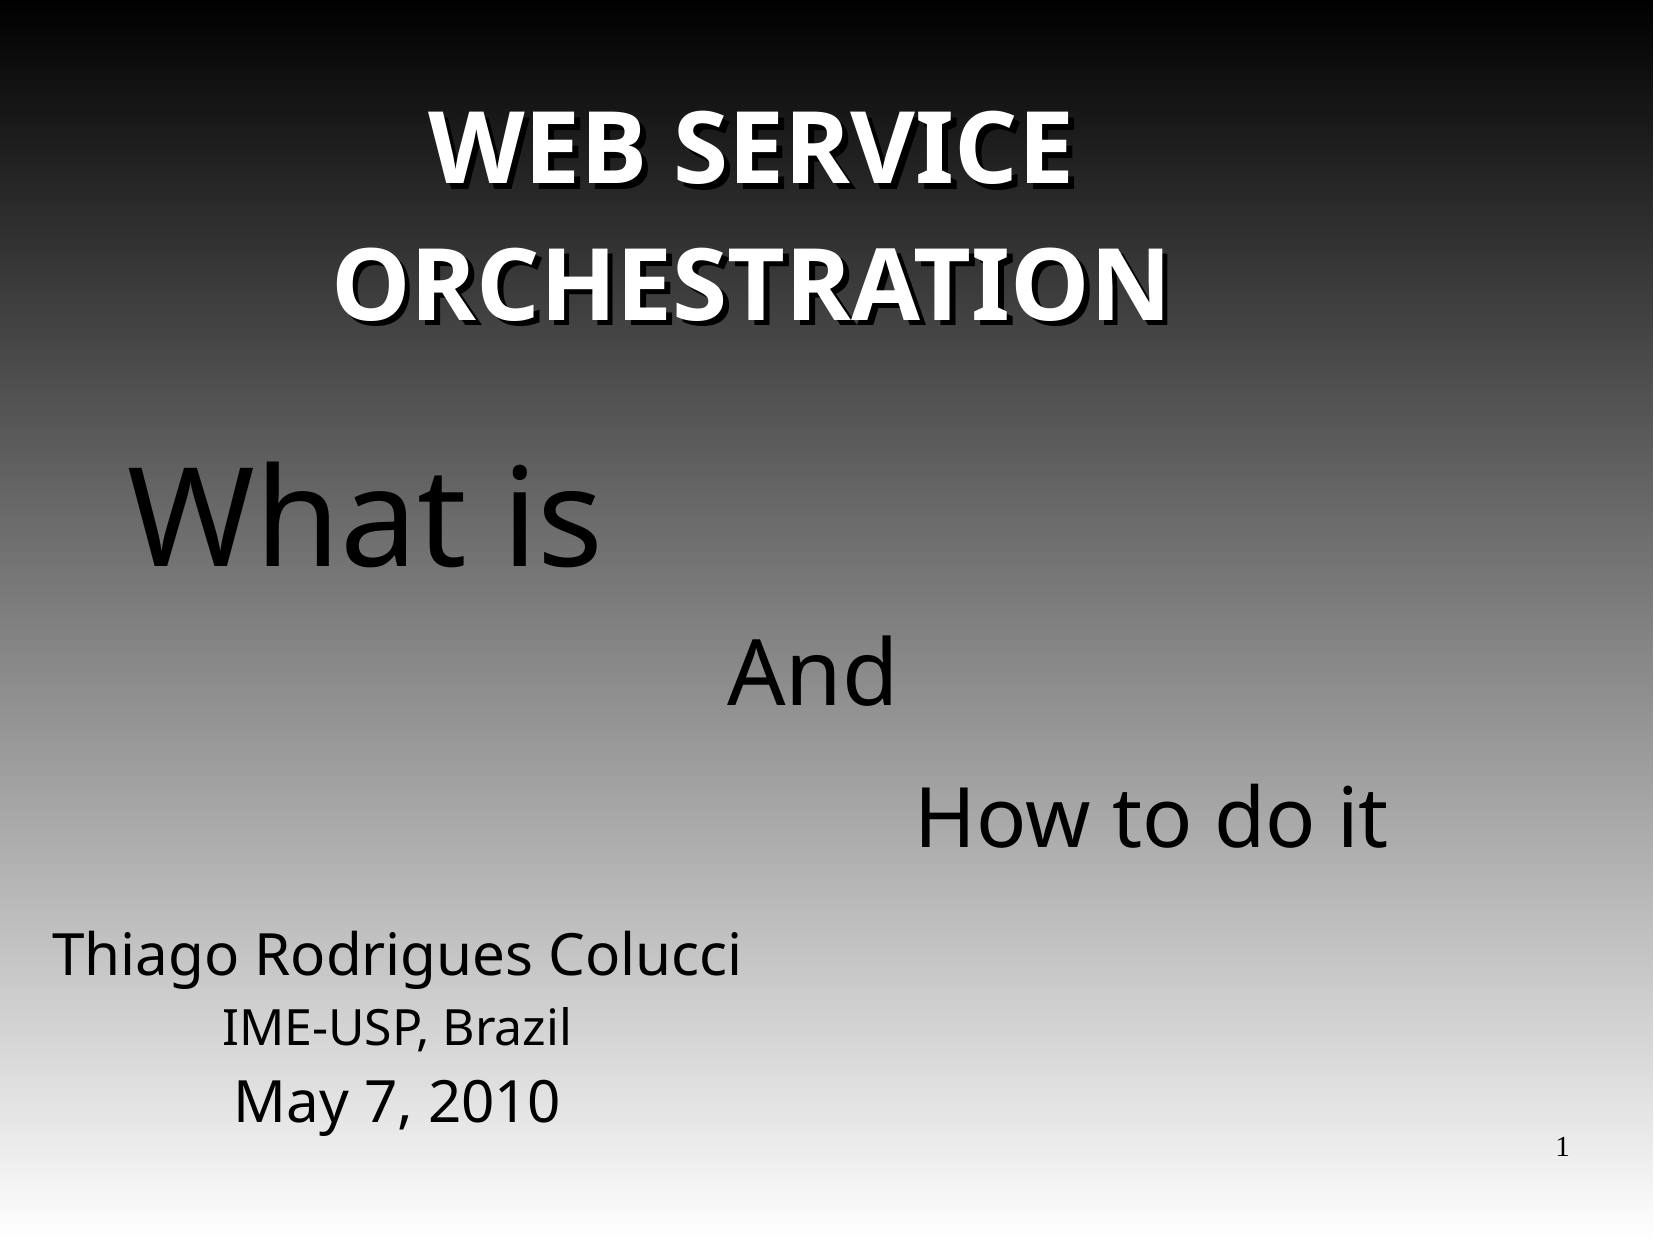

WEB SERVICE
ORCHESTRATION
What is
And
How to do it
Thiago Rodrigues Colucci
IME-USP, Brazil
May 7, 2010
1